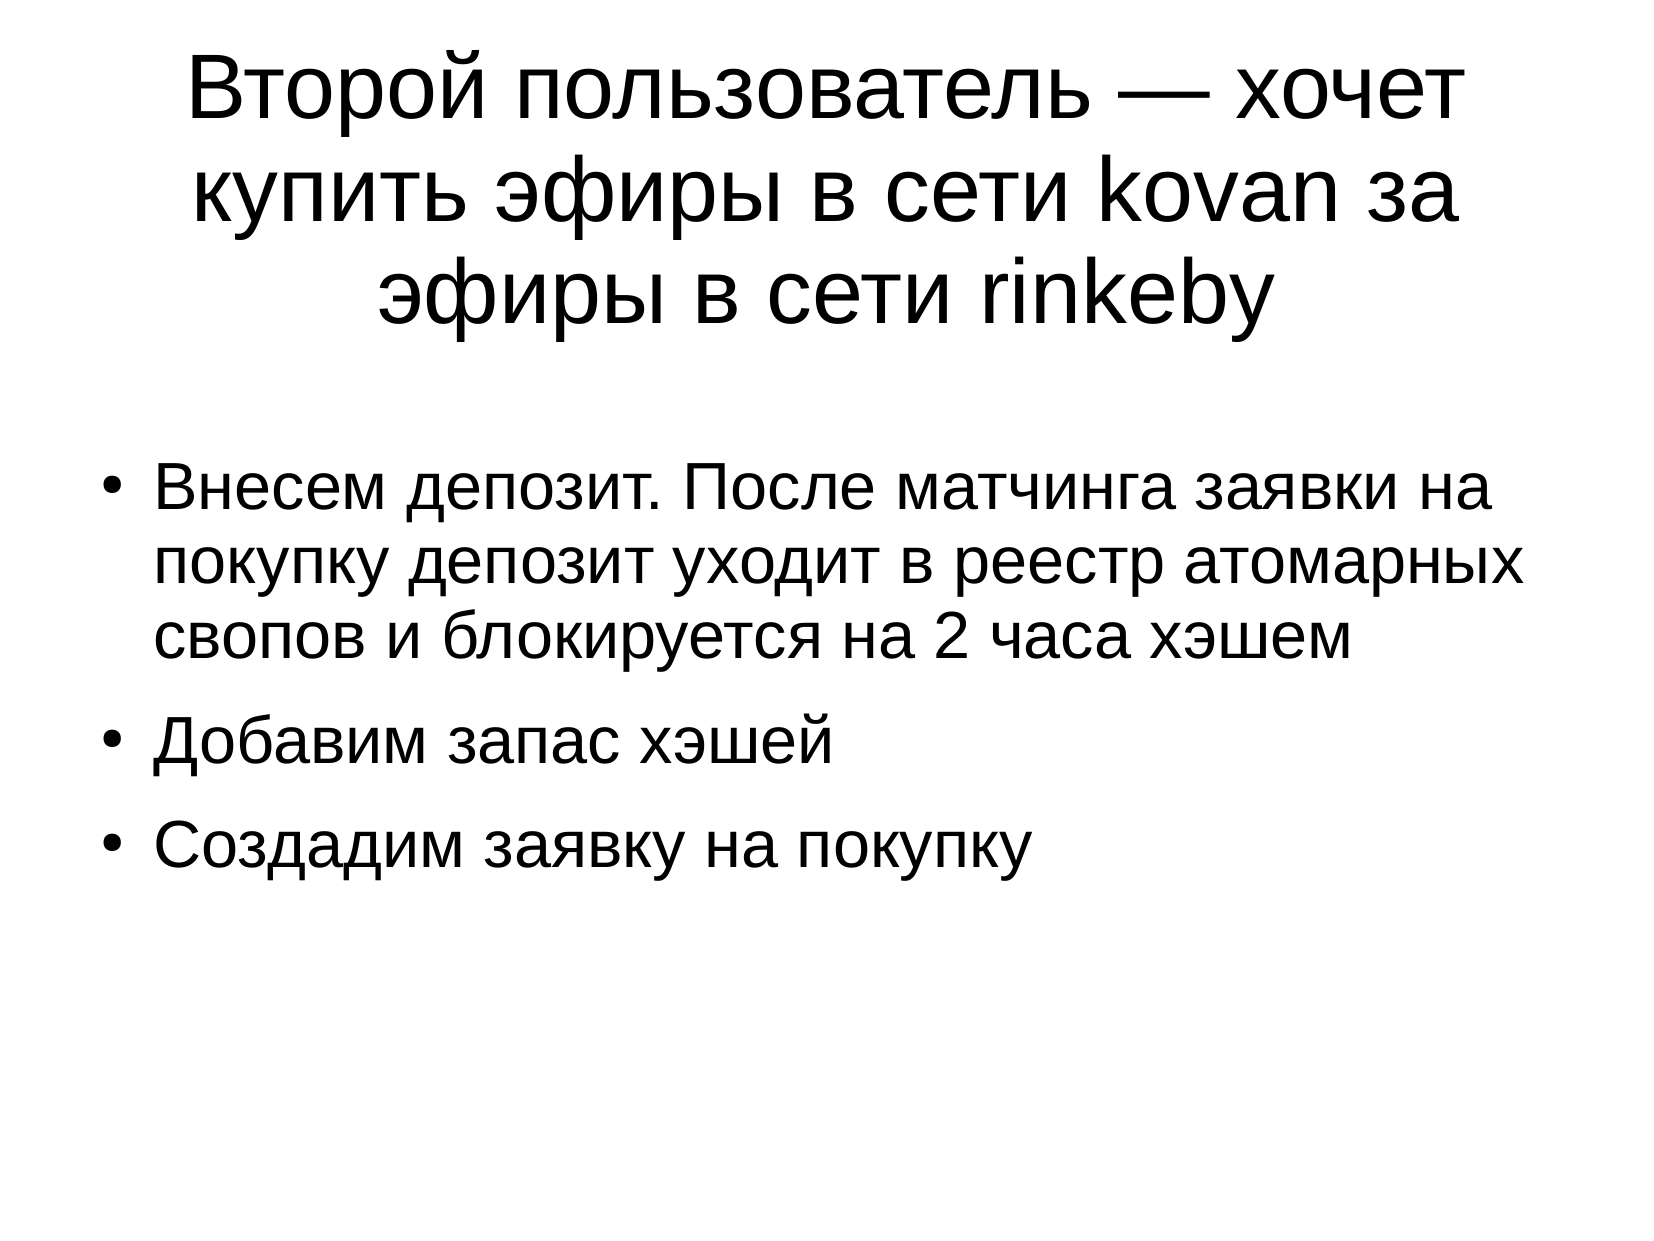

# Второй пользователь — хочет купить эфиры в сети kovan за эфиры в сети rinkeby
Внесем депозит. После матчинга заявки на покупку депозит уходит в реестр атомарных свопов и блокируется на 2 часа хэшем
Добавим запас хэшей
Создадим заявку на покупку